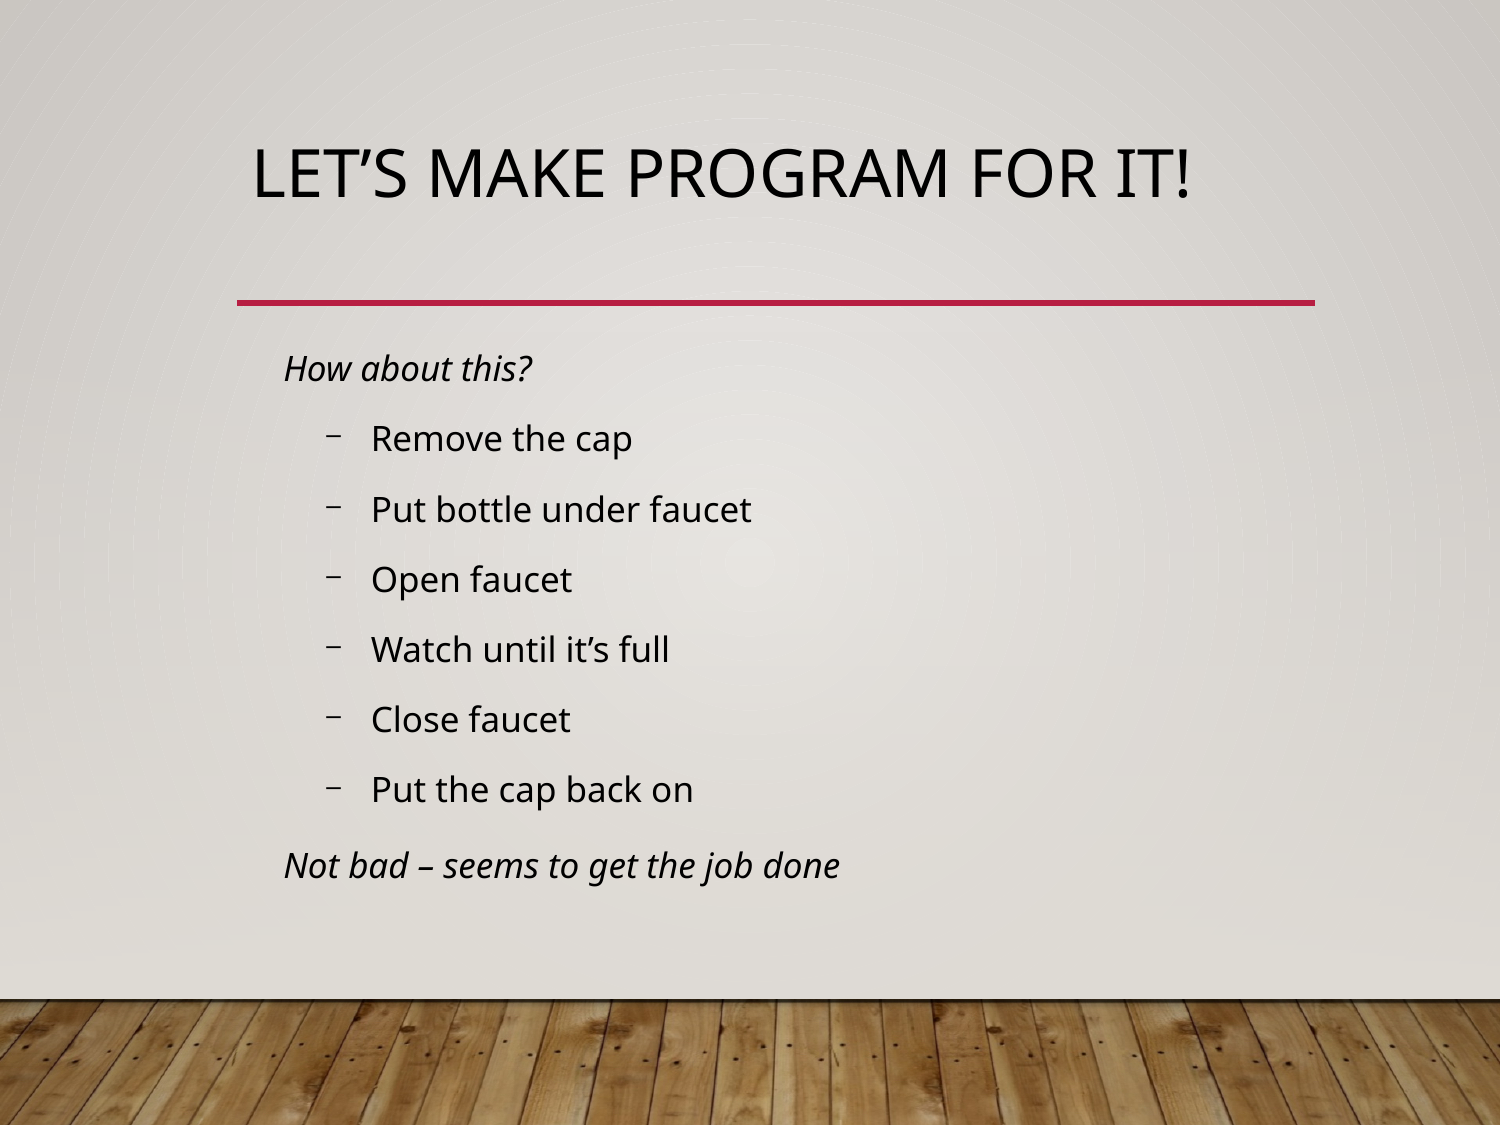

# Let’s make program for it!
How about this?
Remove the cap
Put bottle under faucet
Open faucet
Watch until it’s full
Close faucet
Put the cap back on
Not bad – seems to get the job done